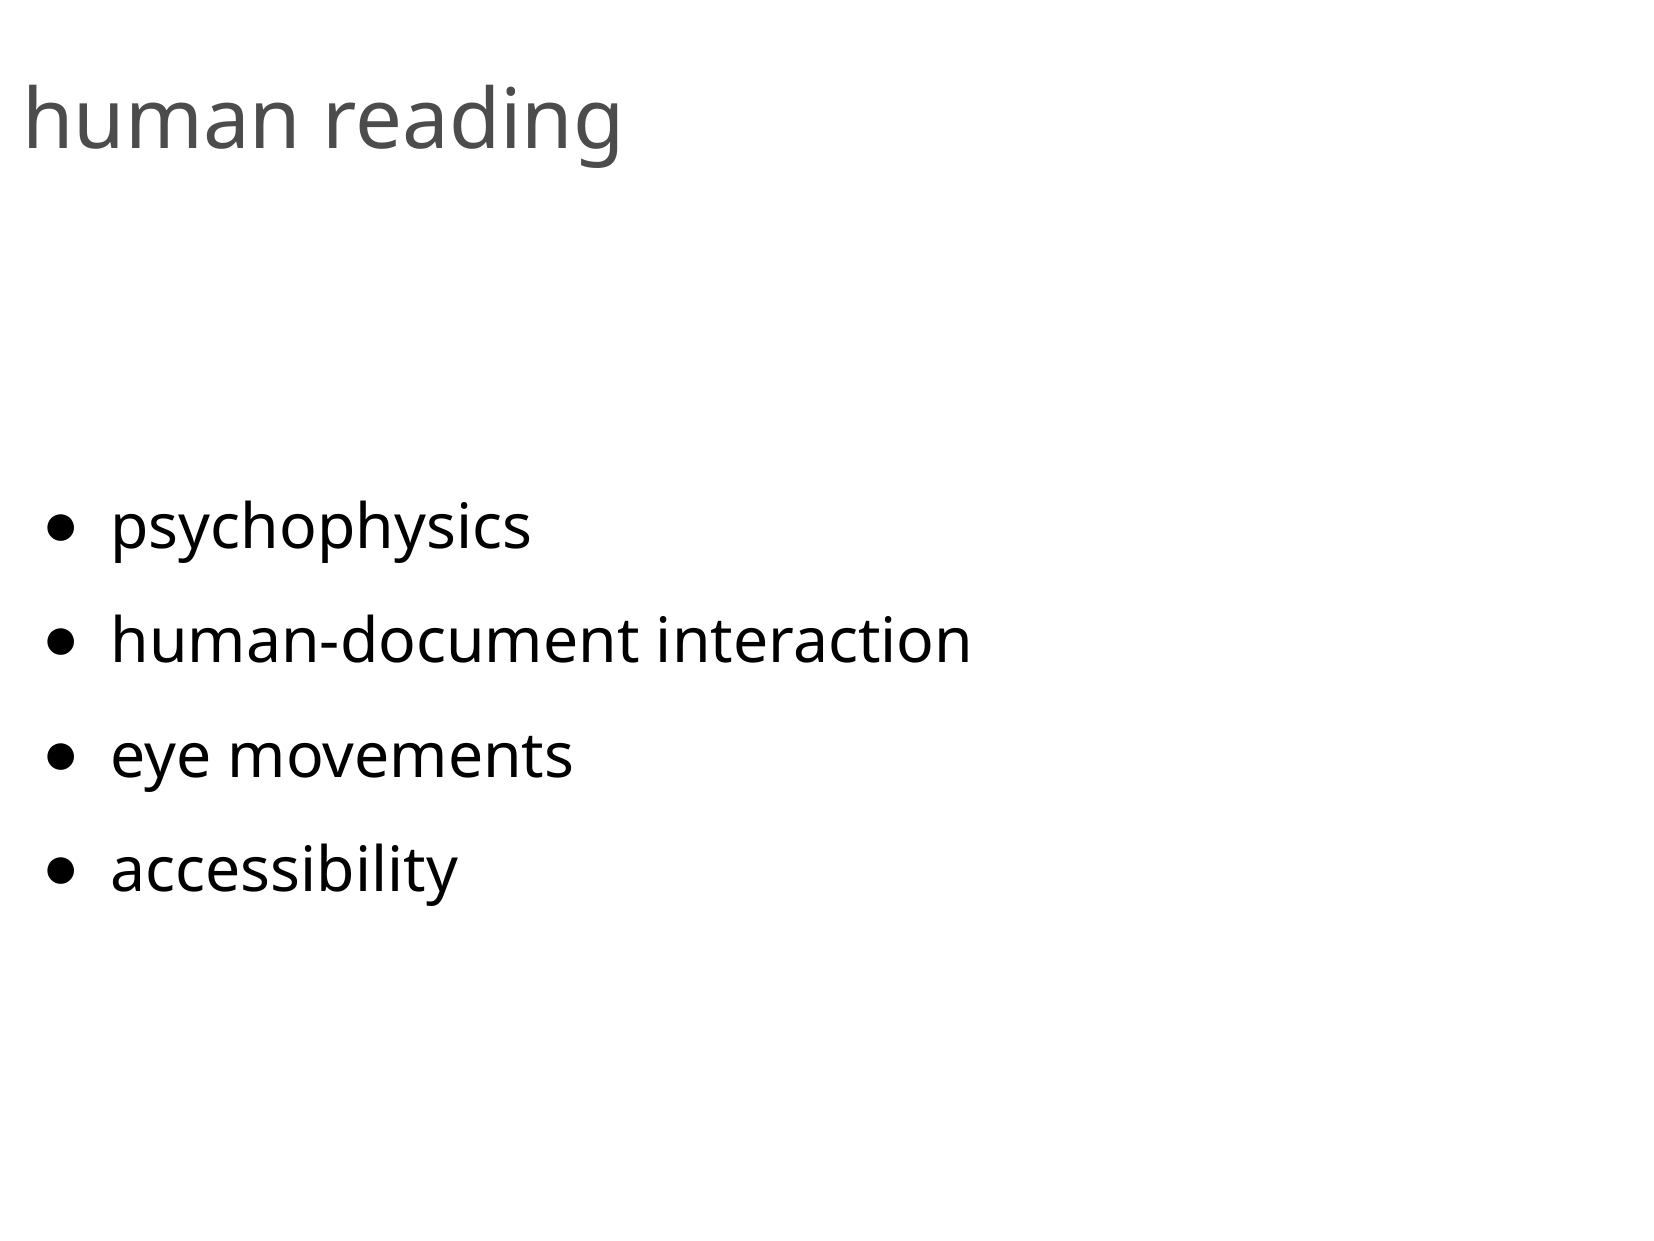

# human reading
psychophysics
human-document interaction
eye movements
accessibility